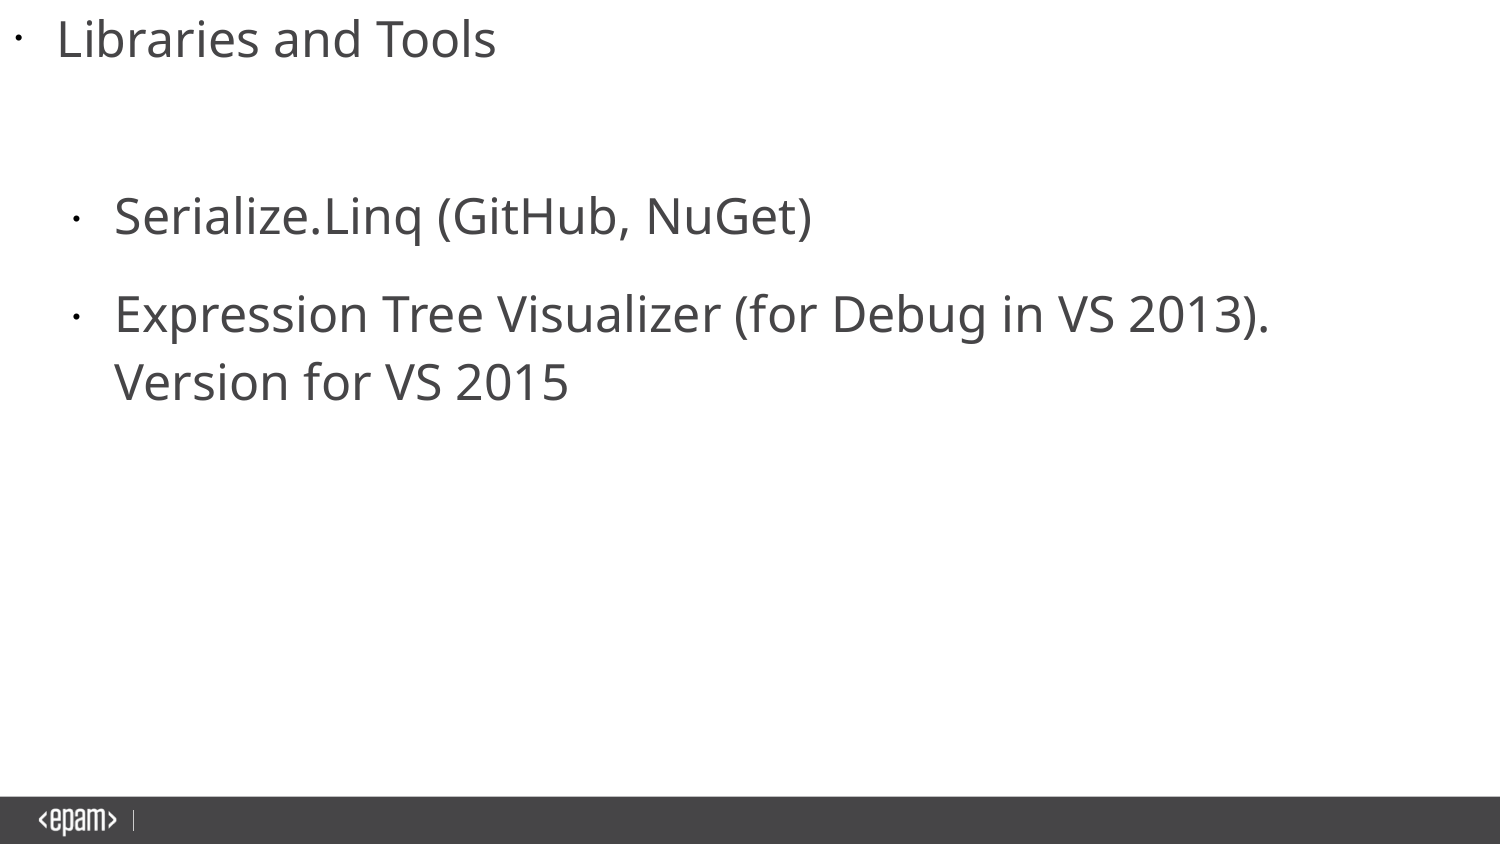

Libraries and Tools
# Serialize.Linq (GitHub, NuGet)
Expression Tree Visualizer (for Debug in VS 2013). Version for VS 2015